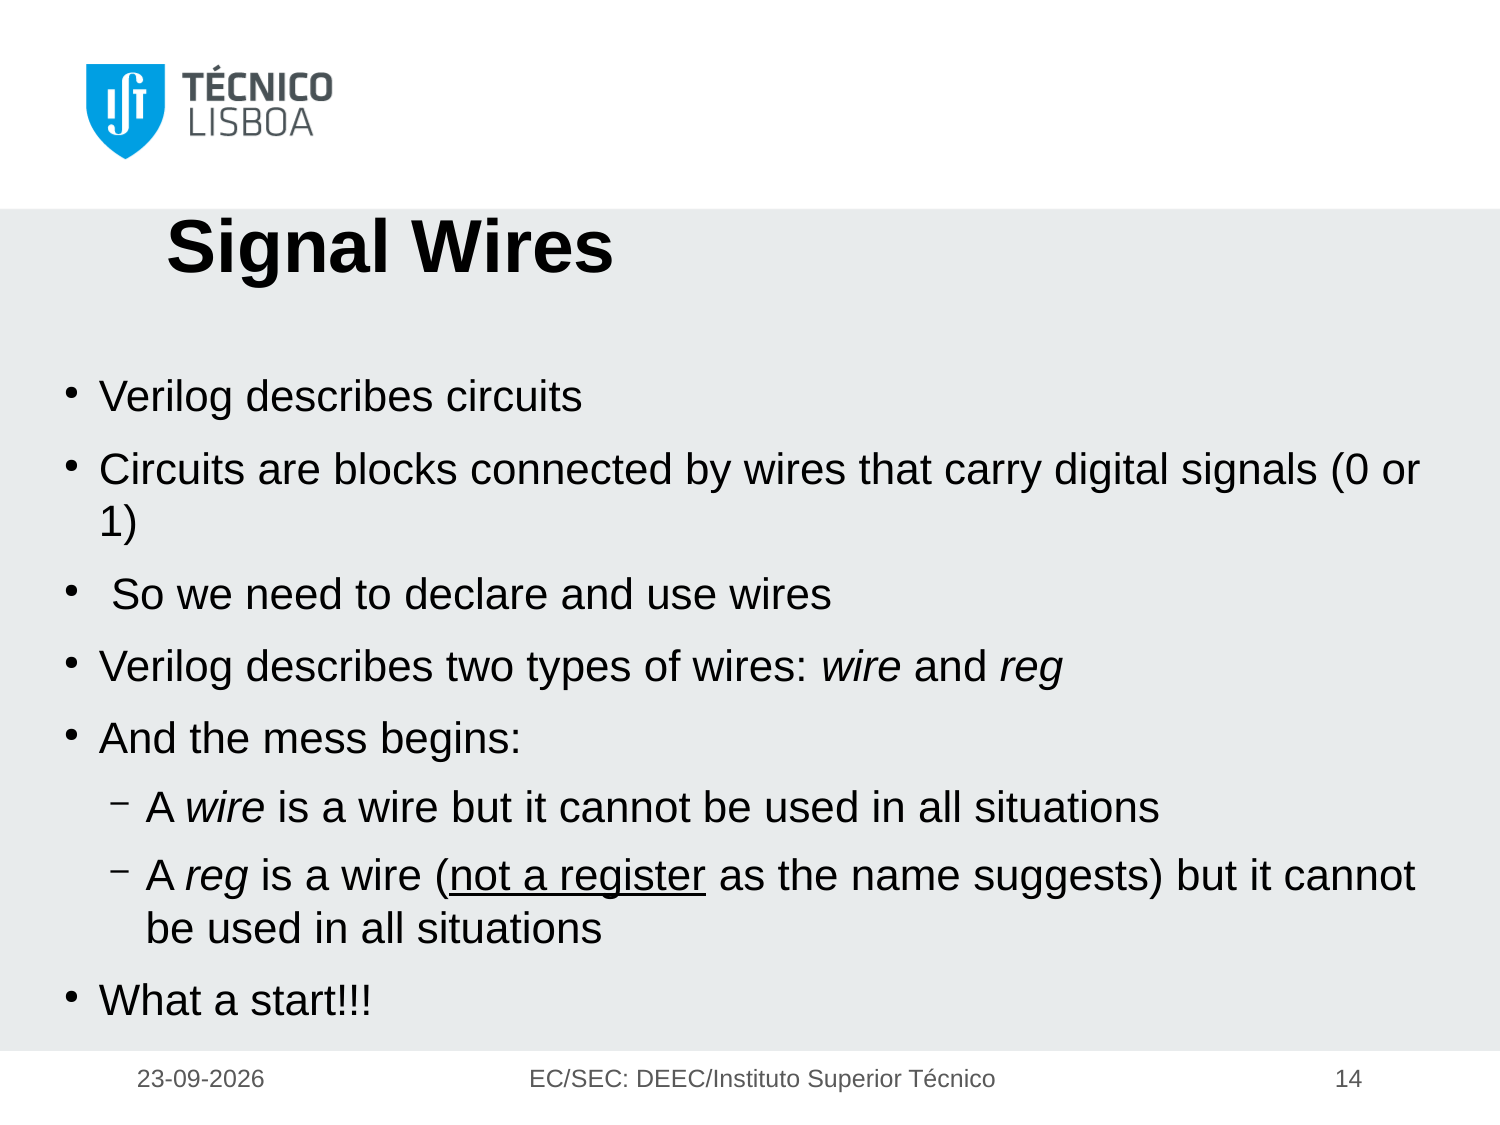

# Signal Wires
Verilog describes circuits
Circuits are blocks connected by wires that carry digital signals (0 or 1)
 So we need to declare and use wires
Verilog describes two types of wires: wire and reg
And the mess begins:
A wire is a wire but it cannot be used in all situations
A reg is a wire (not a register as the name suggests) but it cannot be used in all situations
What a start!!!
EC/SEC: DEEC/Instituto Superior Técnico